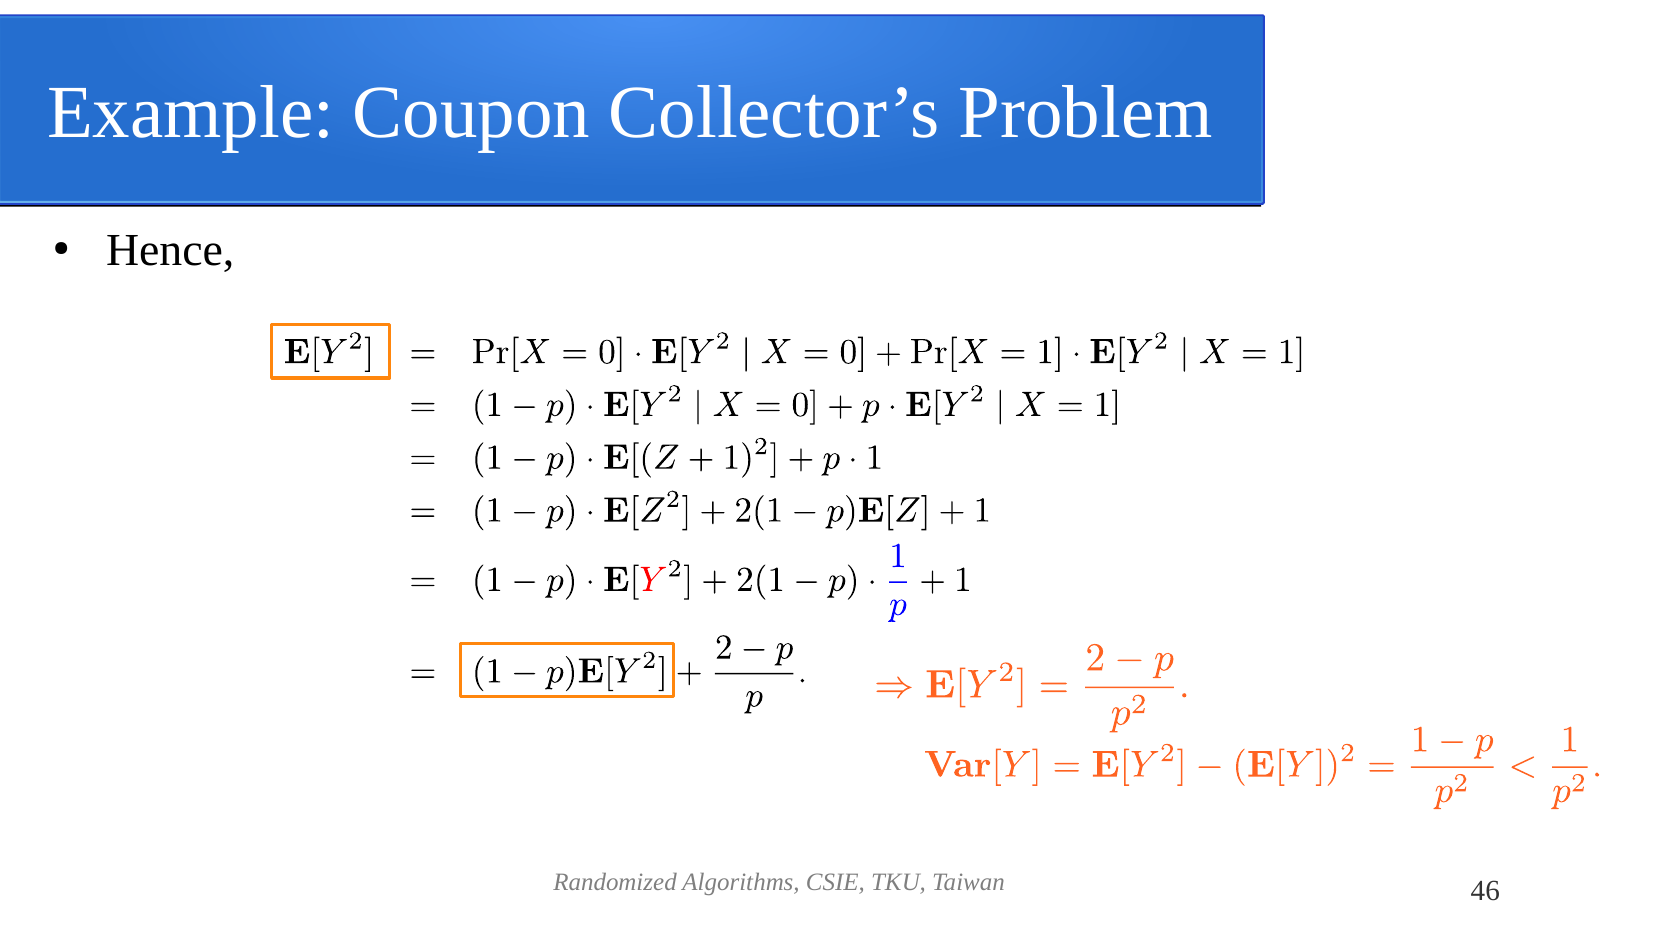

# Example: Coupon Collector’s Problem
Hence,
Randomized Algorithms, CSIE, TKU, Taiwan
46